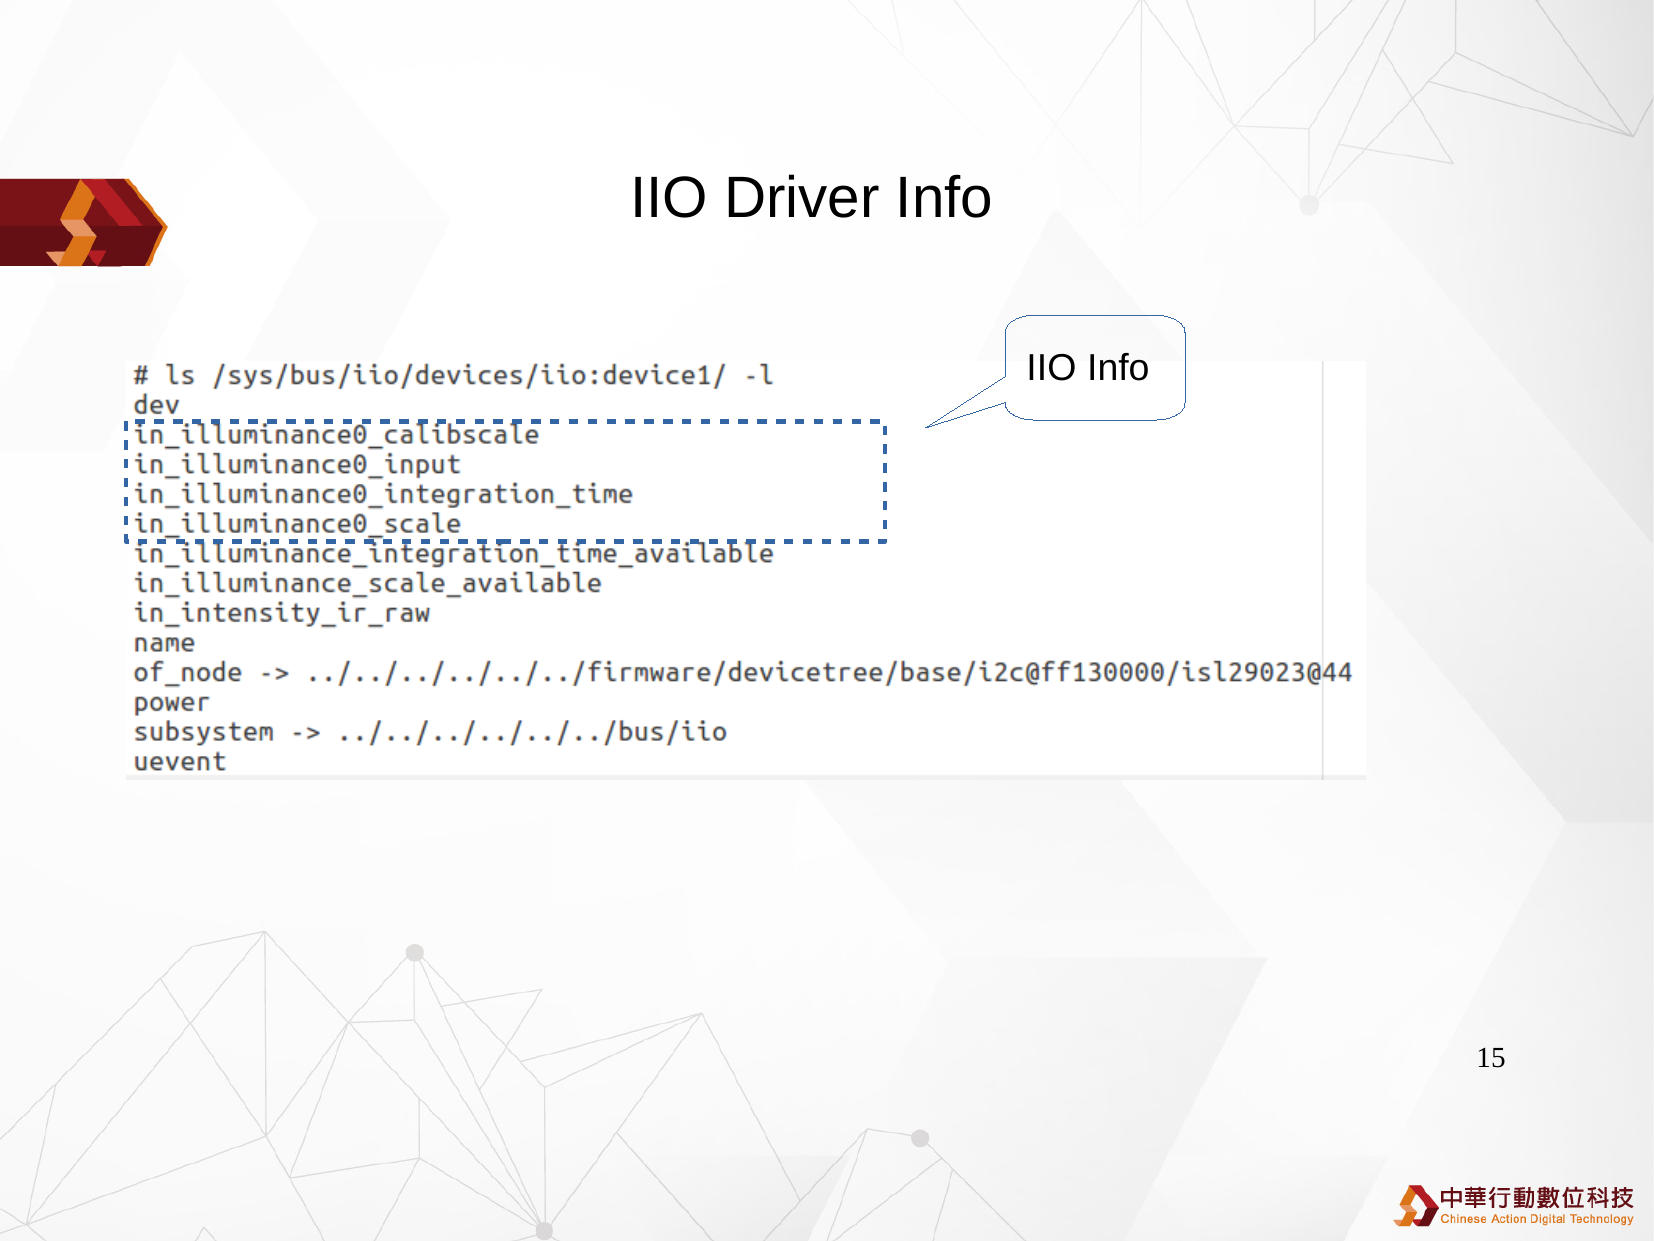

# IIO Driver Info
IIO Info
15